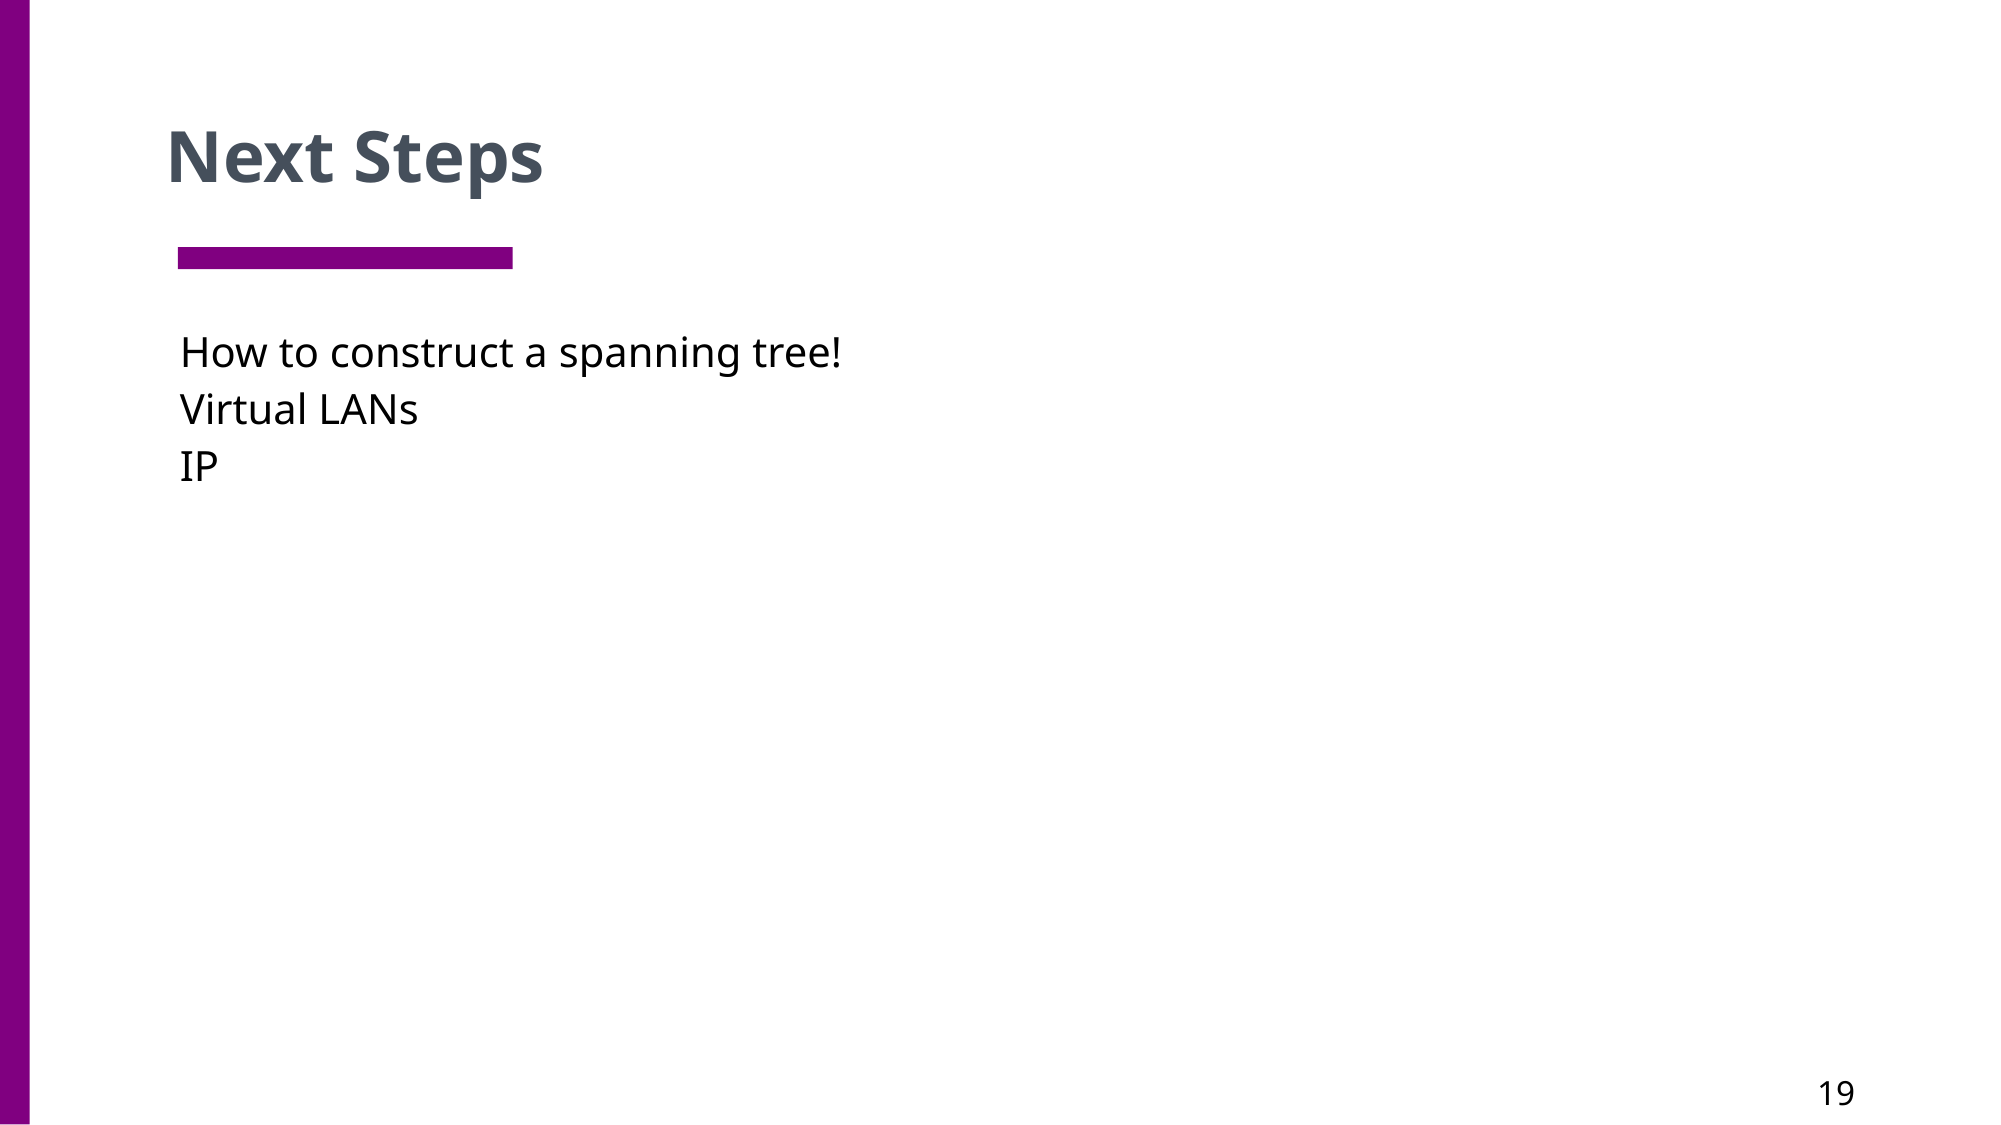

Next Steps
How to construct a spanning tree!
Virtual LANs
IP